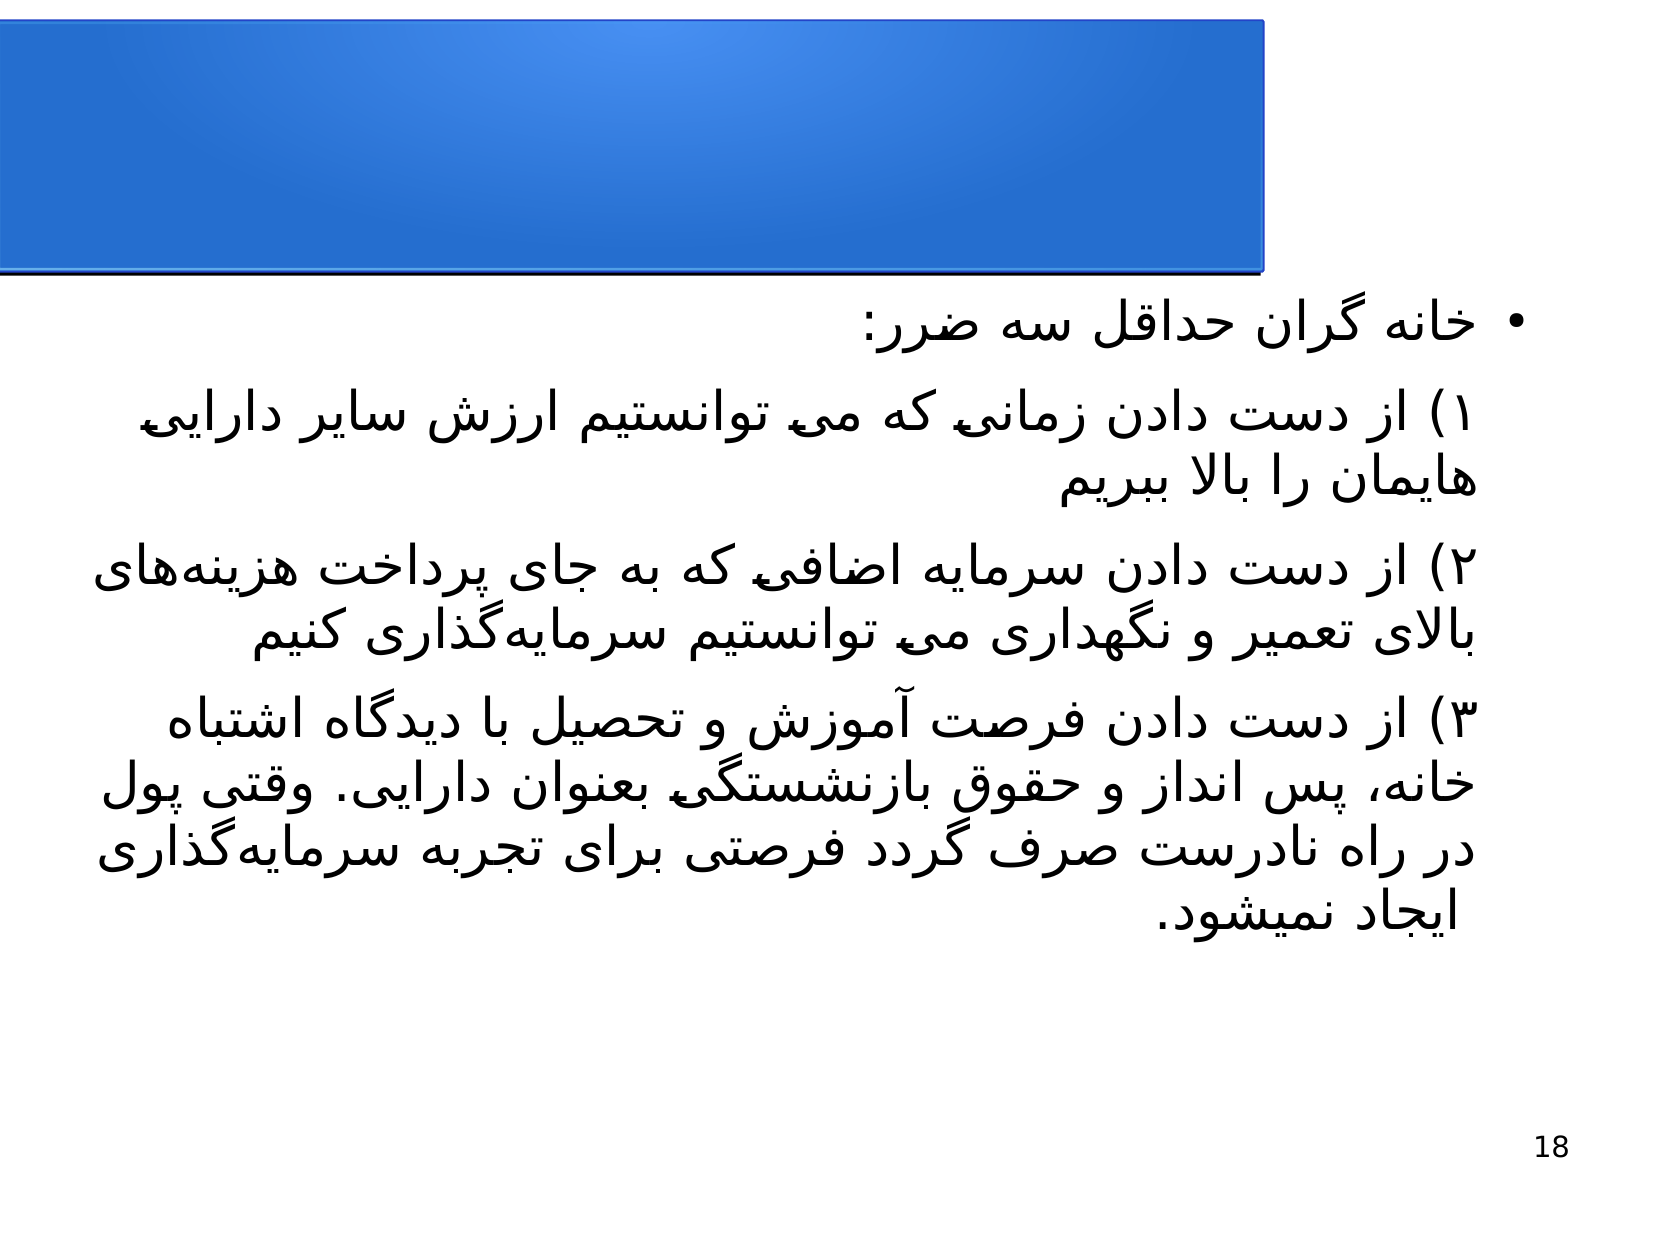

#
خانه گران حداقل سه ضرر:
۱) از دست دادن زمانی که می توانستیم ارزش سایر دارایی هایمان را بالا ببریم
۲) از دست دادن سرمایه اضافی که به جای پرداخت هزینه‌های بالای تعمیر و نگهداری می توانستیم سرمایه‌گذاری کنیم
۳) از دست دادن فرصت آموزش و تحصیل با دیدگاه اشتباه خانه، پس انداز و حقوق بازنشستگی بعنوان دارایی. وقتی پول در راه نادرست صرف گردد فرصتی برای تجربه سرمایه‌گذاری ایجاد نمیشود.
18